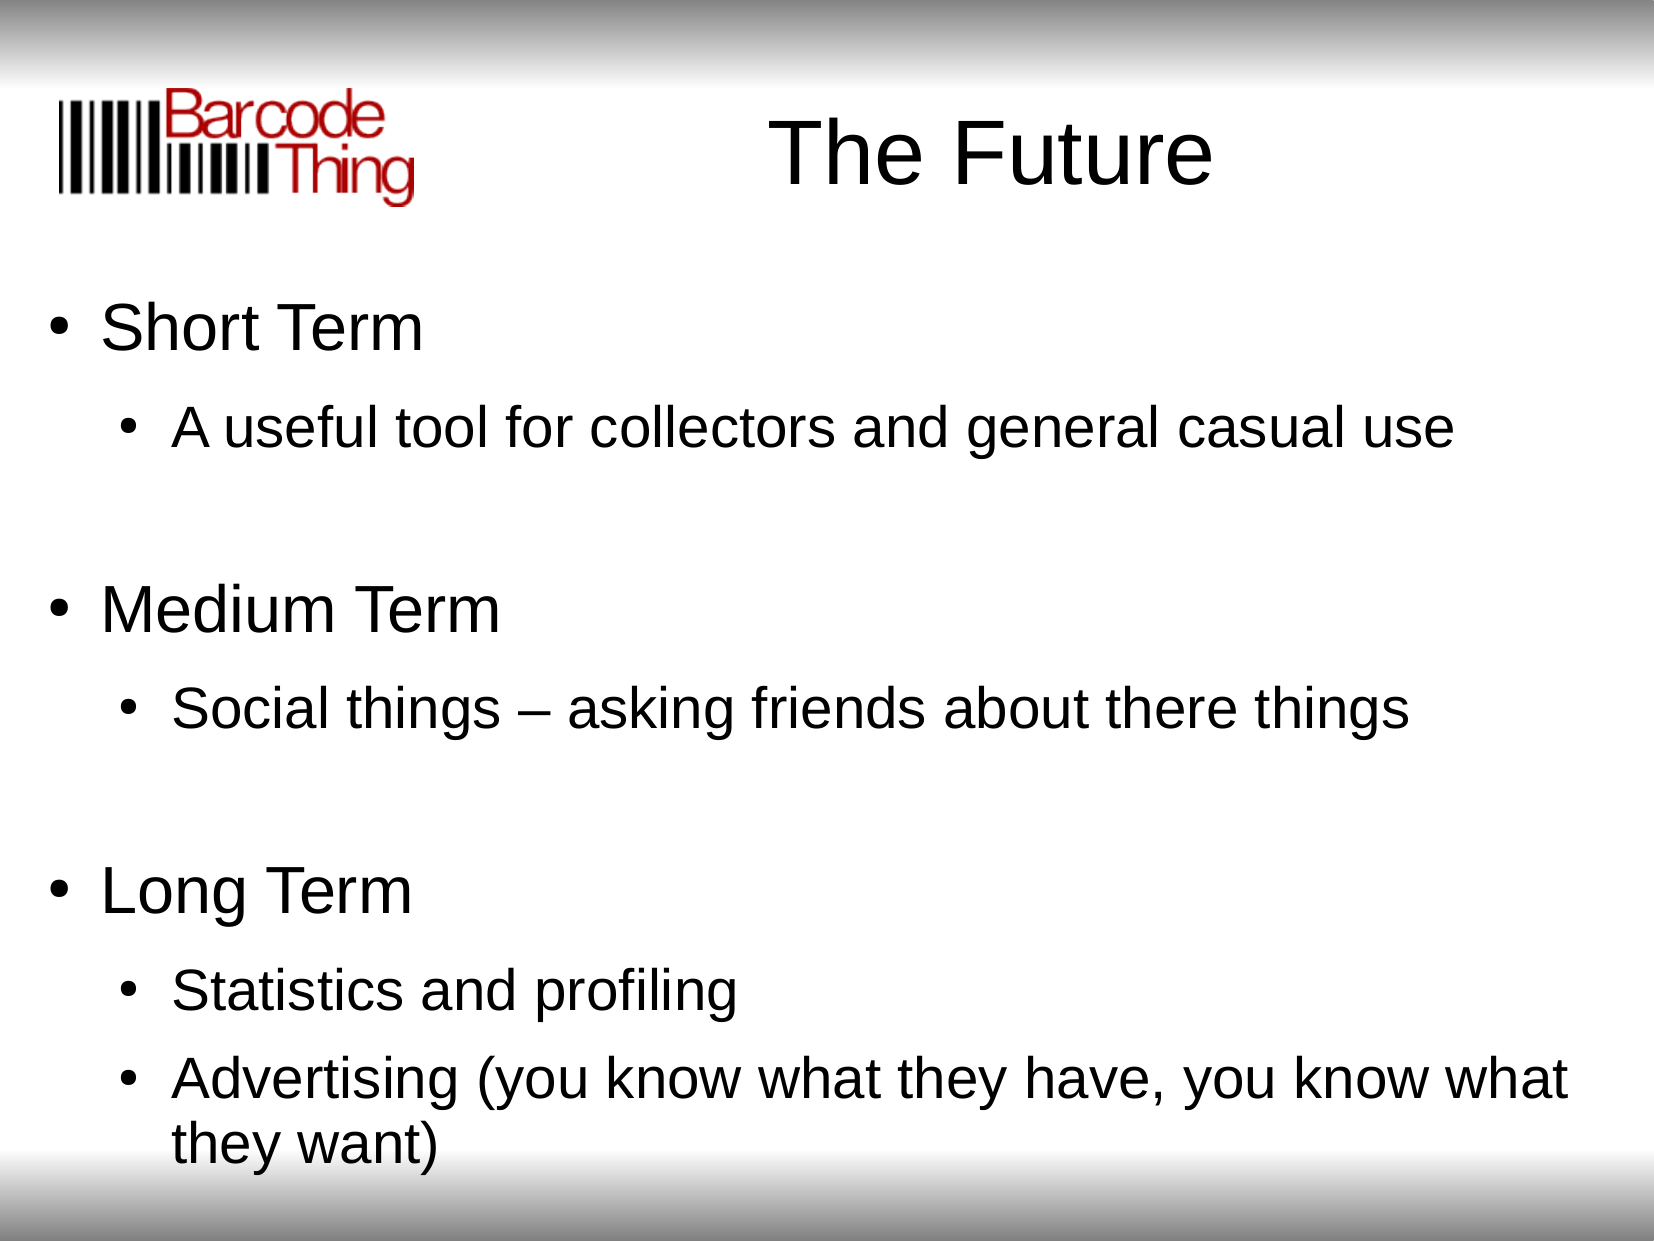

# The Future
Short Term
A useful tool for collectors and general casual use
Medium Term
Social things – asking friends about there things
Long Term
Statistics and profiling
Advertising (you know what they have, you know what they want)